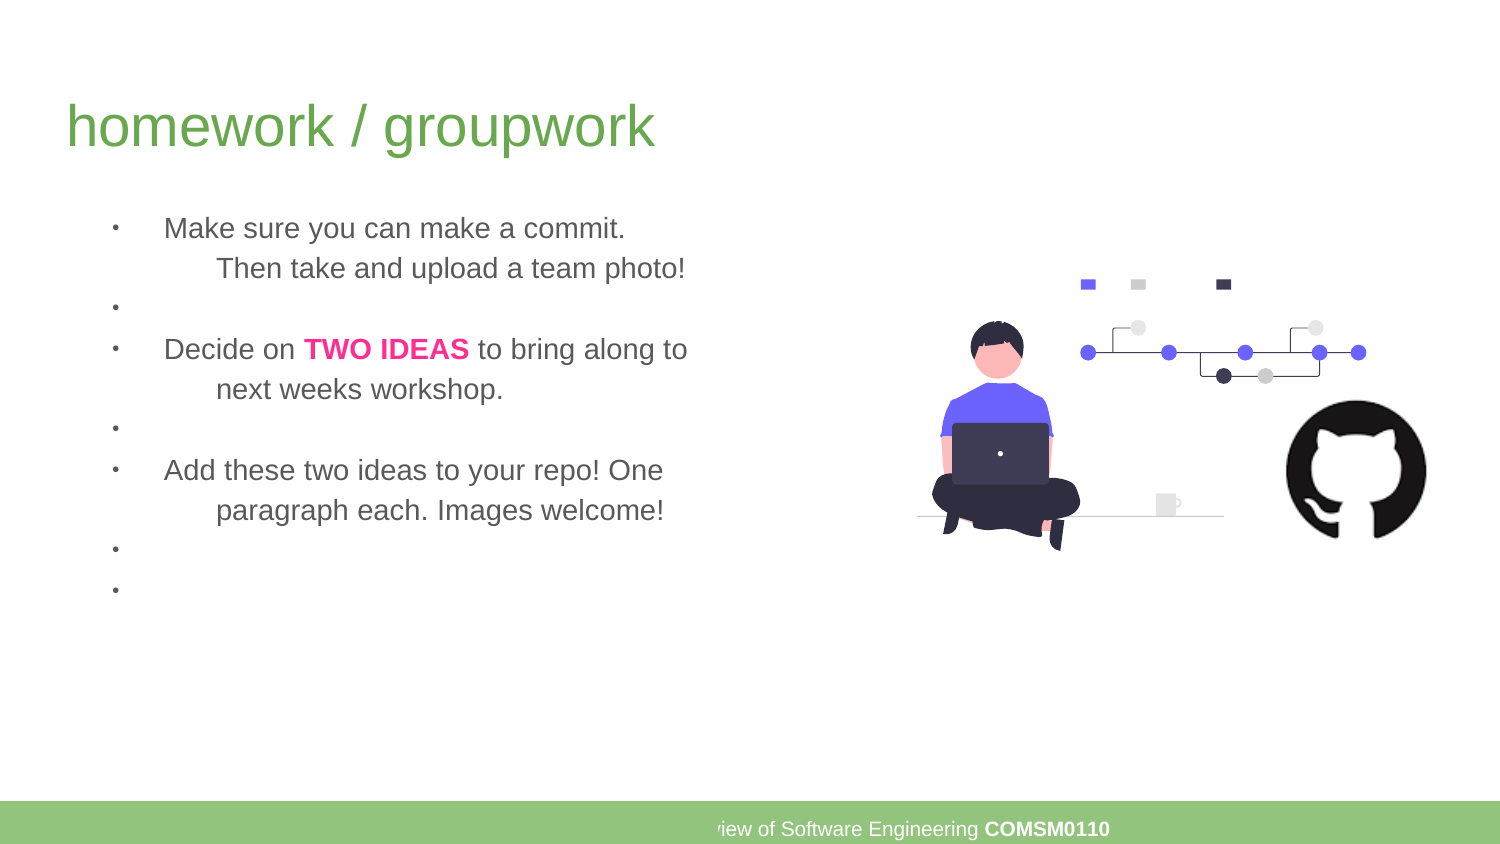

# homework / groupwork
Make sure you can make a commit. Then take and upload a team photo!
Decide on TWO IDEAS to bring along to next weeks workshop.
Add these two ideas to your repo! One paragraph each. Images welcome!